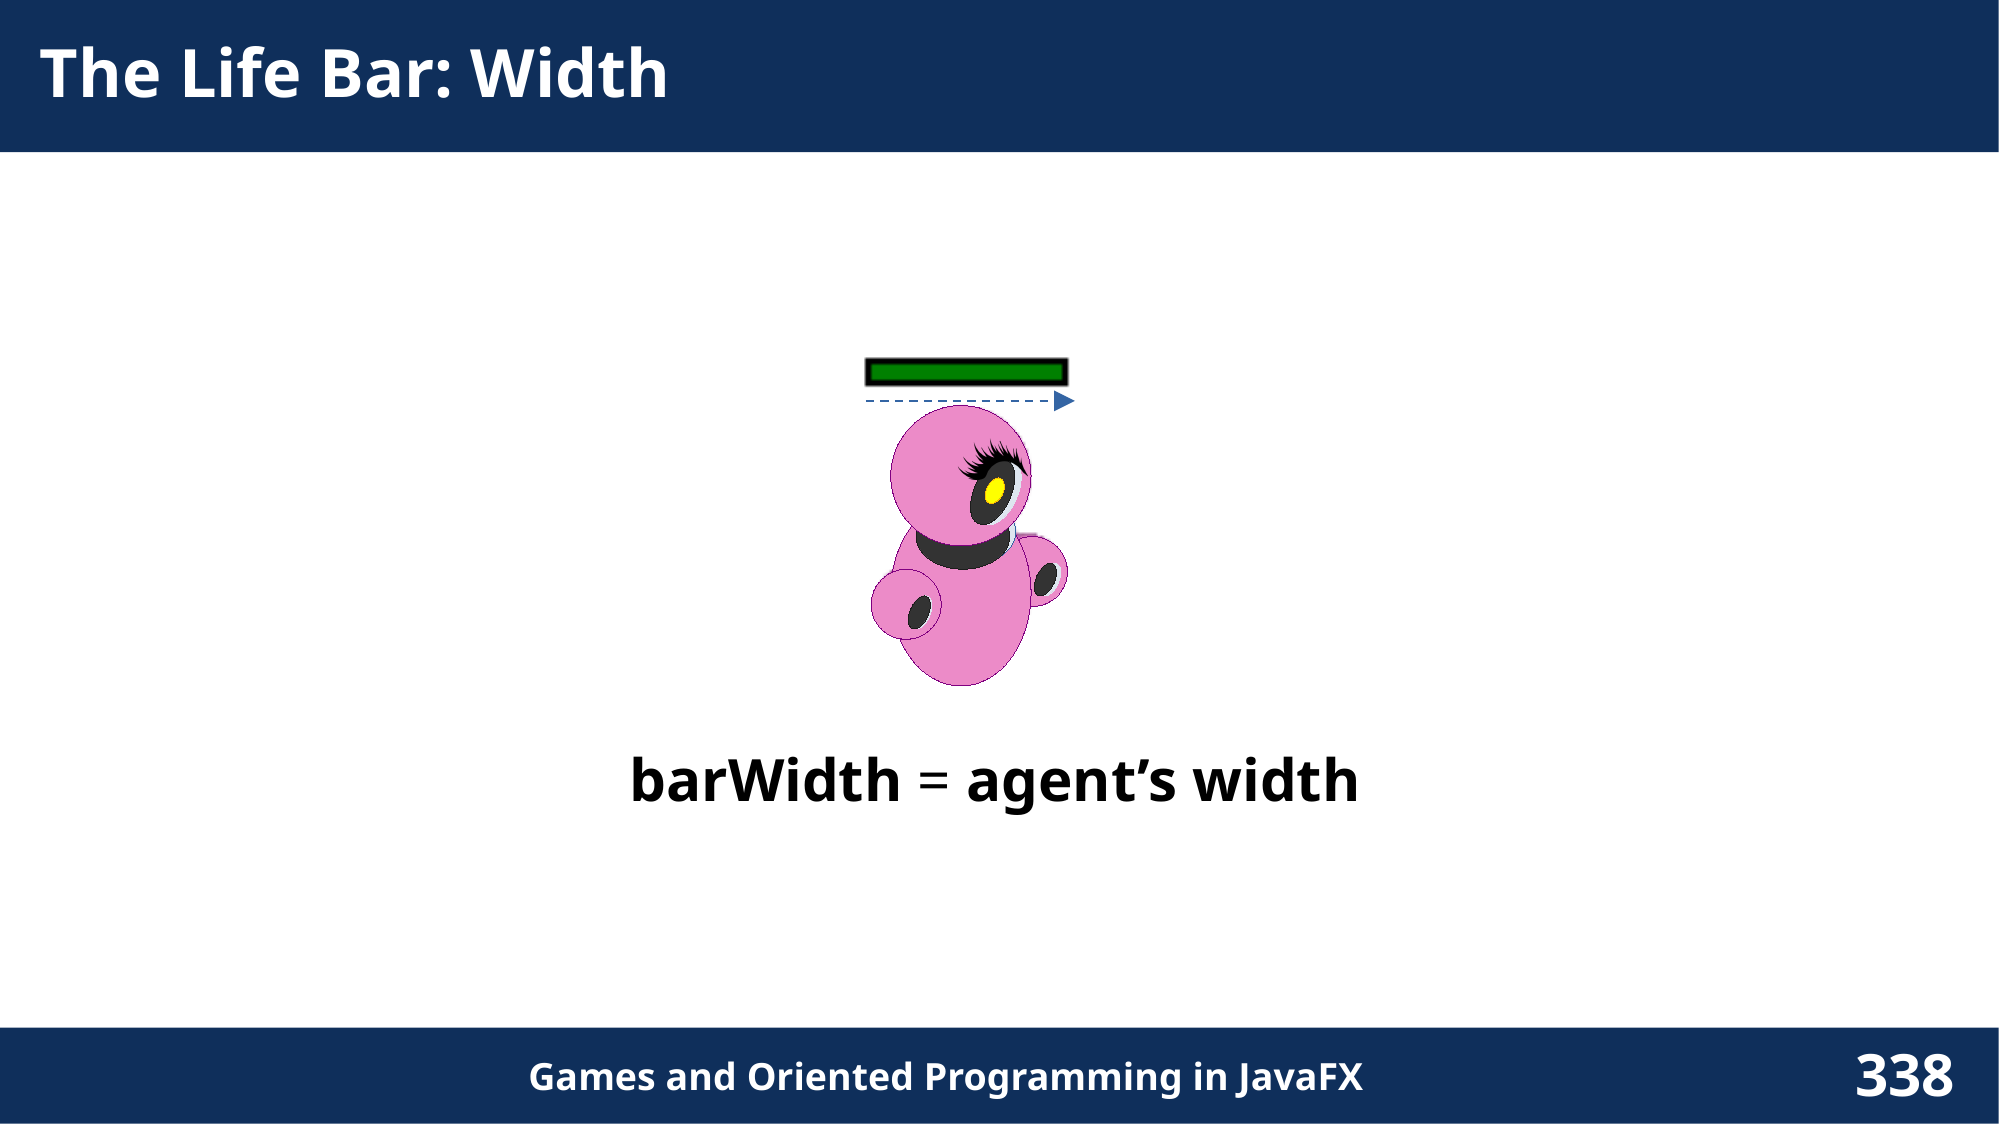

The Life Bar: Width
barWidth = agent’s width